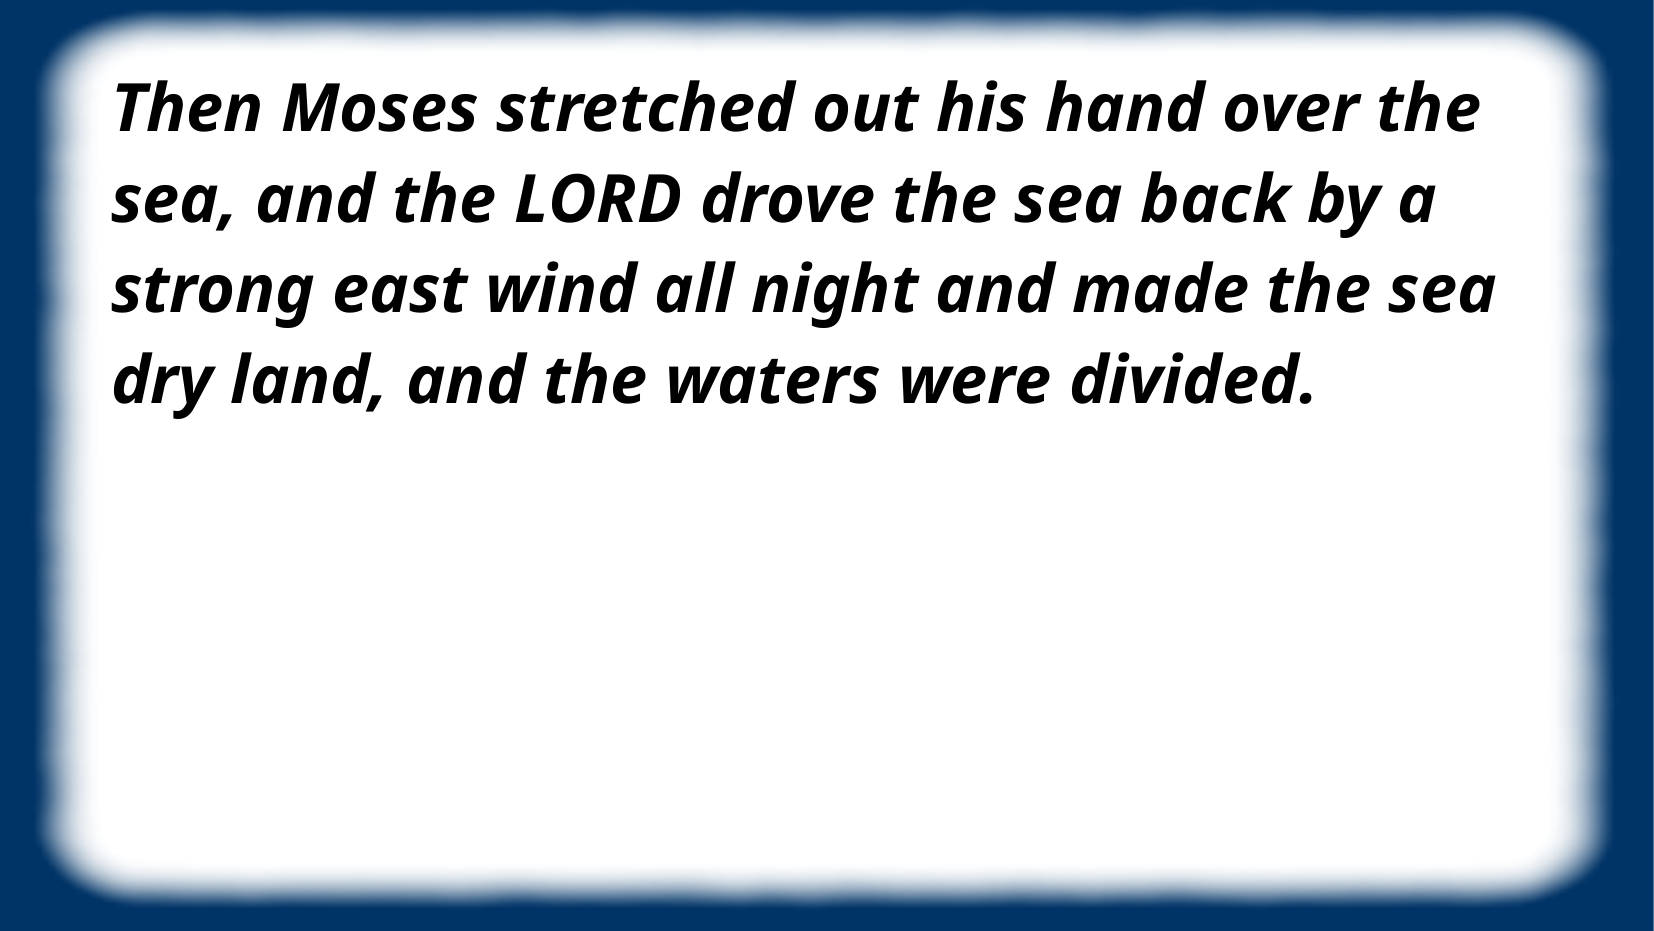

Then Moses stretched out his hand over the sea, and the Lord drove the sea back by a strong east wind all night and made the sea dry land, and the waters were divided.